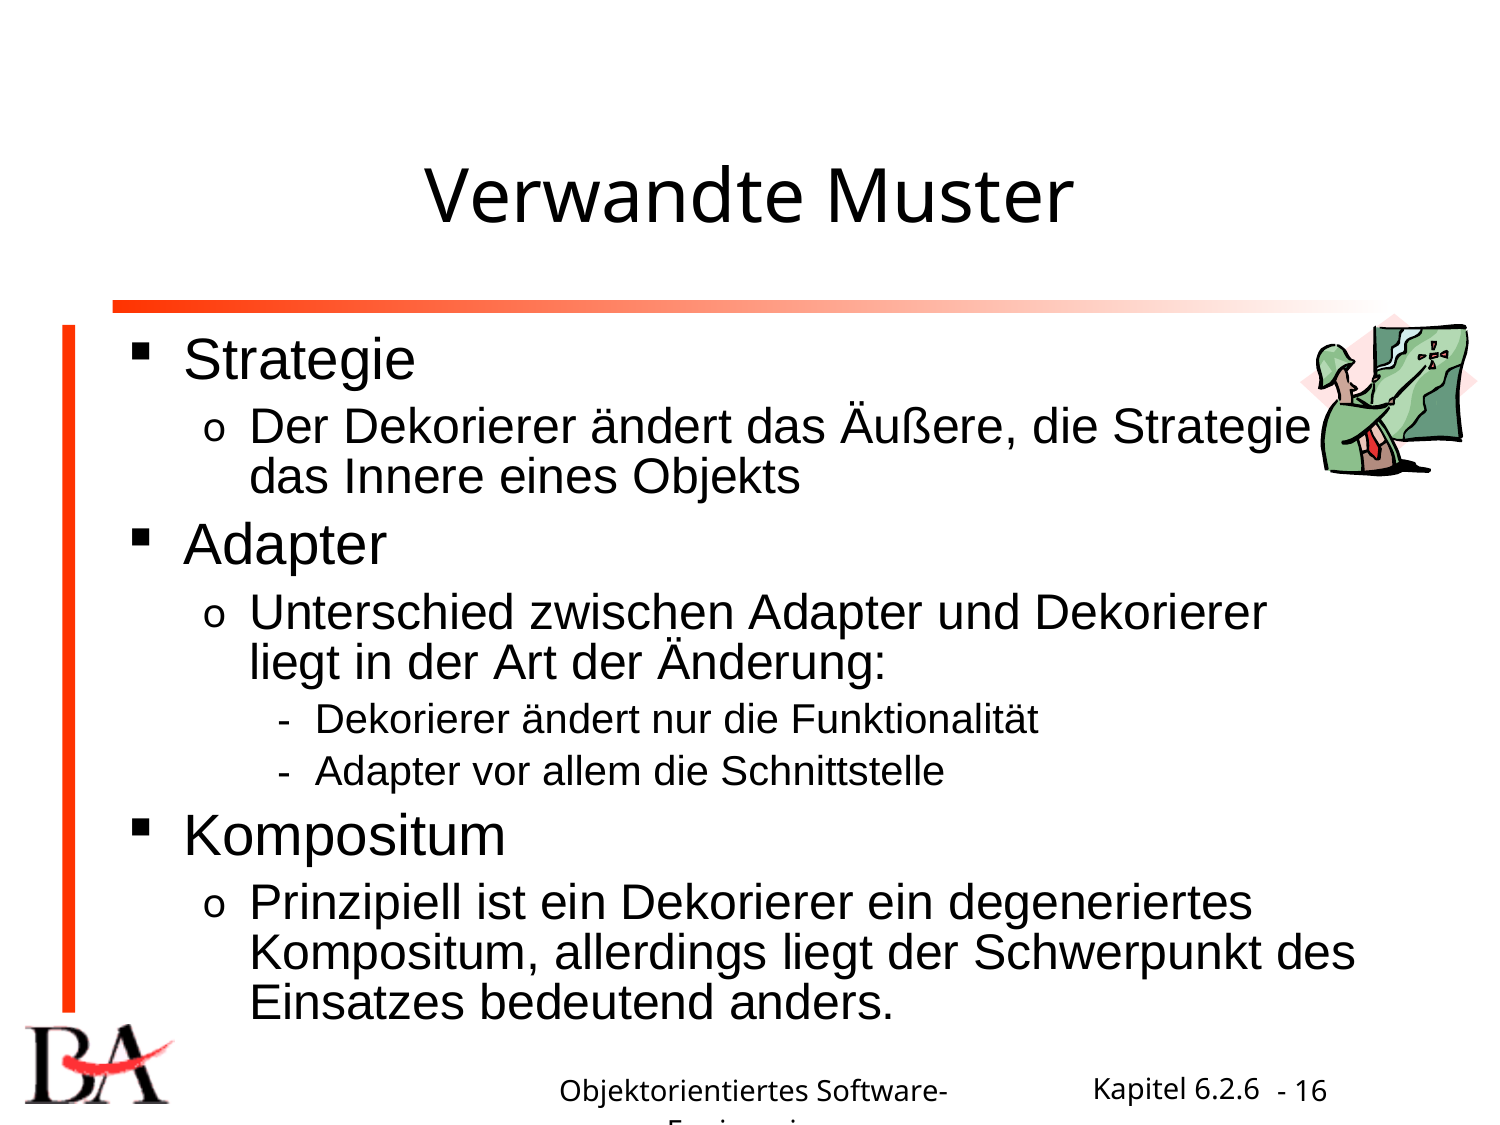

# Verwandte Muster
Strategie
Der Dekorierer ändert das Äußere, die Strategie das Innere eines Objekts
Adapter
Unterschied zwischen Adapter und Dekorierer liegt in der Art der Änderung:
Dekorierer ändert nur die Funktionalität
Adapter vor allem die Schnittstelle
Kompositum
Prinzipiell ist ein Dekorierer ein degeneriertes Kompositum, allerdings liegt der Schwerpunkt des Einsatzes bedeutend anders.
16